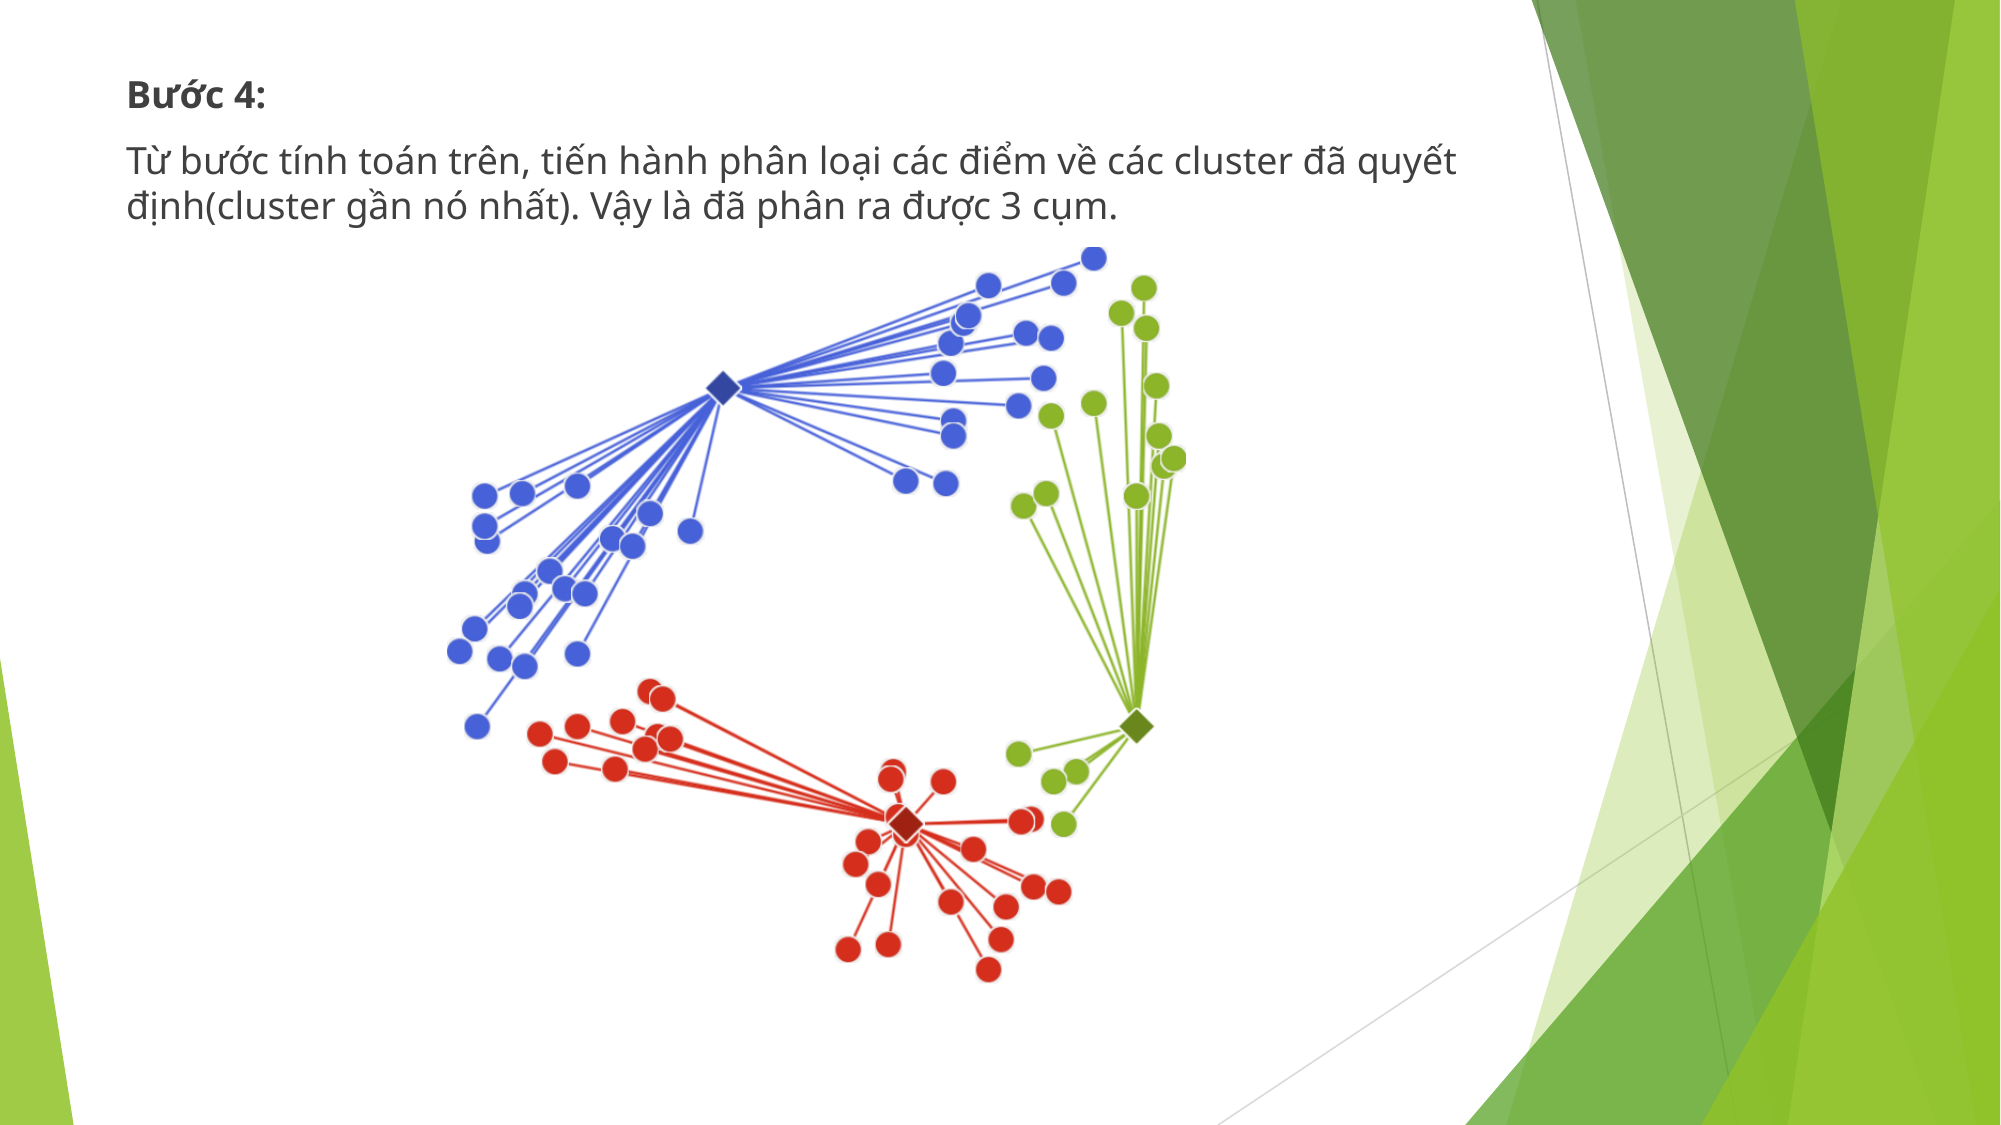

# Bước 4:
Từ bước tính toán trên, tiến hành phân loại các điểm về các cluster đã quyết định(cluster gần nó nhất). Vậy là đã phân ra được 3 cụm.